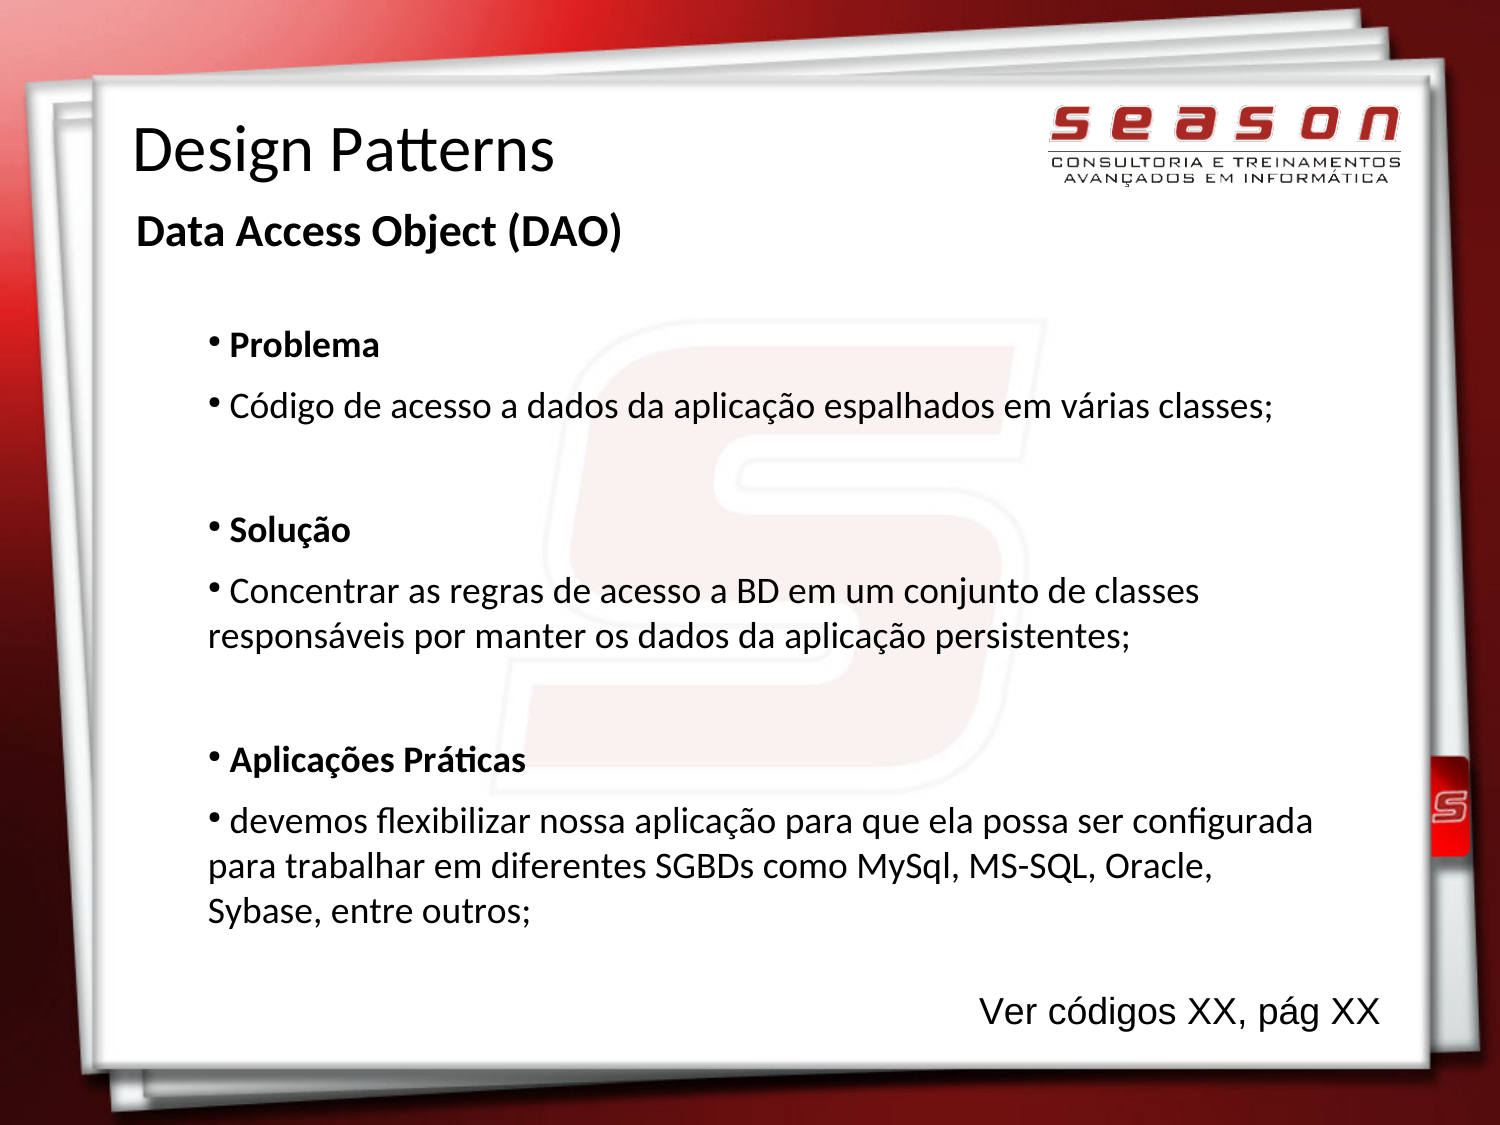

# Design Patterns
Data Access Object (DAO)
 Problema
 Código de acesso a dados da aplicação espalhados em várias classes;
 Solução
 Concentrar as regras de acesso a BD em um conjunto de classes responsáveis por manter os dados da aplicação persistentes;
 Aplicações Práticas
 devemos flexibilizar nossa aplicação para que ela possa ser configurada para trabalhar em diferentes SGBDs como MySql, MS-SQL, Oracle, Sybase, entre outros;
Ver códigos XX, pág XX